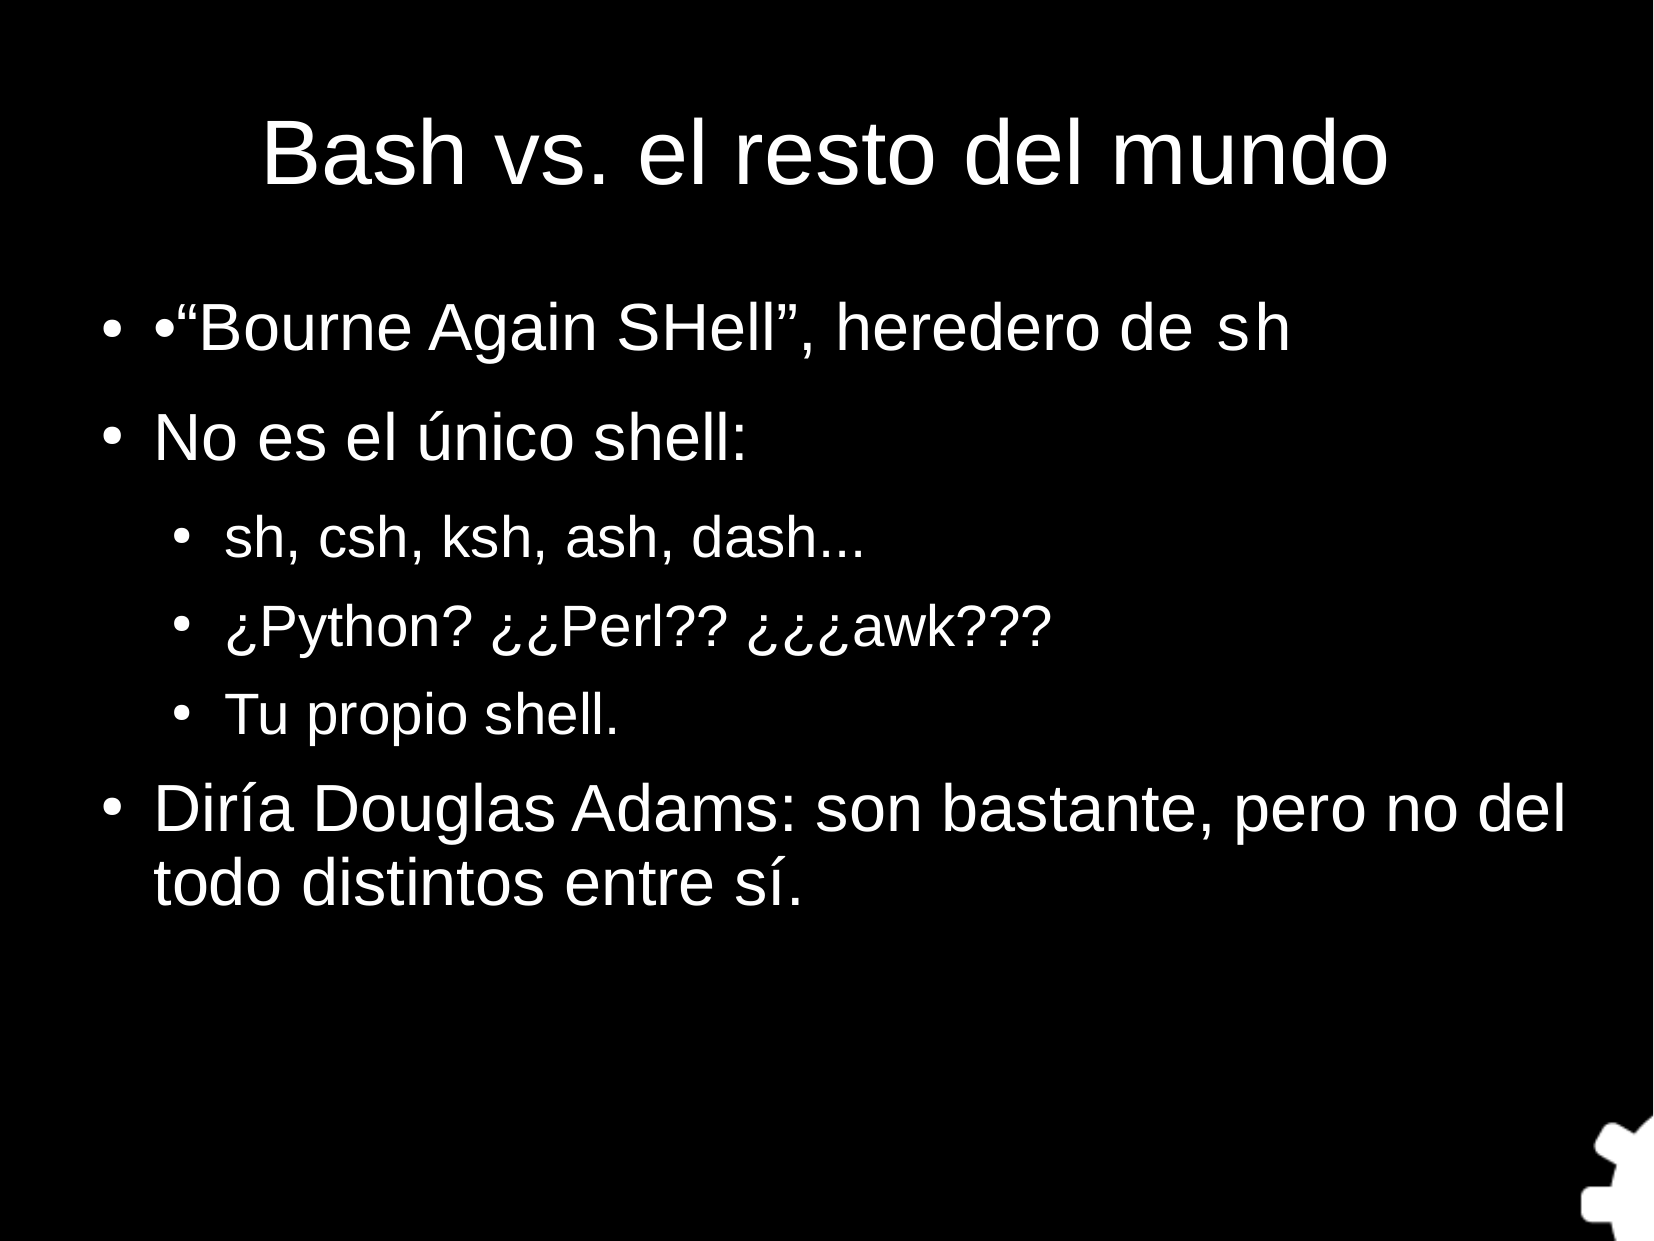

# Bash vs. el resto del mundo
•“Bourne Again SHell”, heredero de sh
No es el único shell:
sh, csh, ksh, ash, dash...
¿Python? ¿¿Perl?? ¿¿¿awk???
Tu propio shell.
Diría Douglas Adams: son bastante, pero no del todo distintos entre sí.